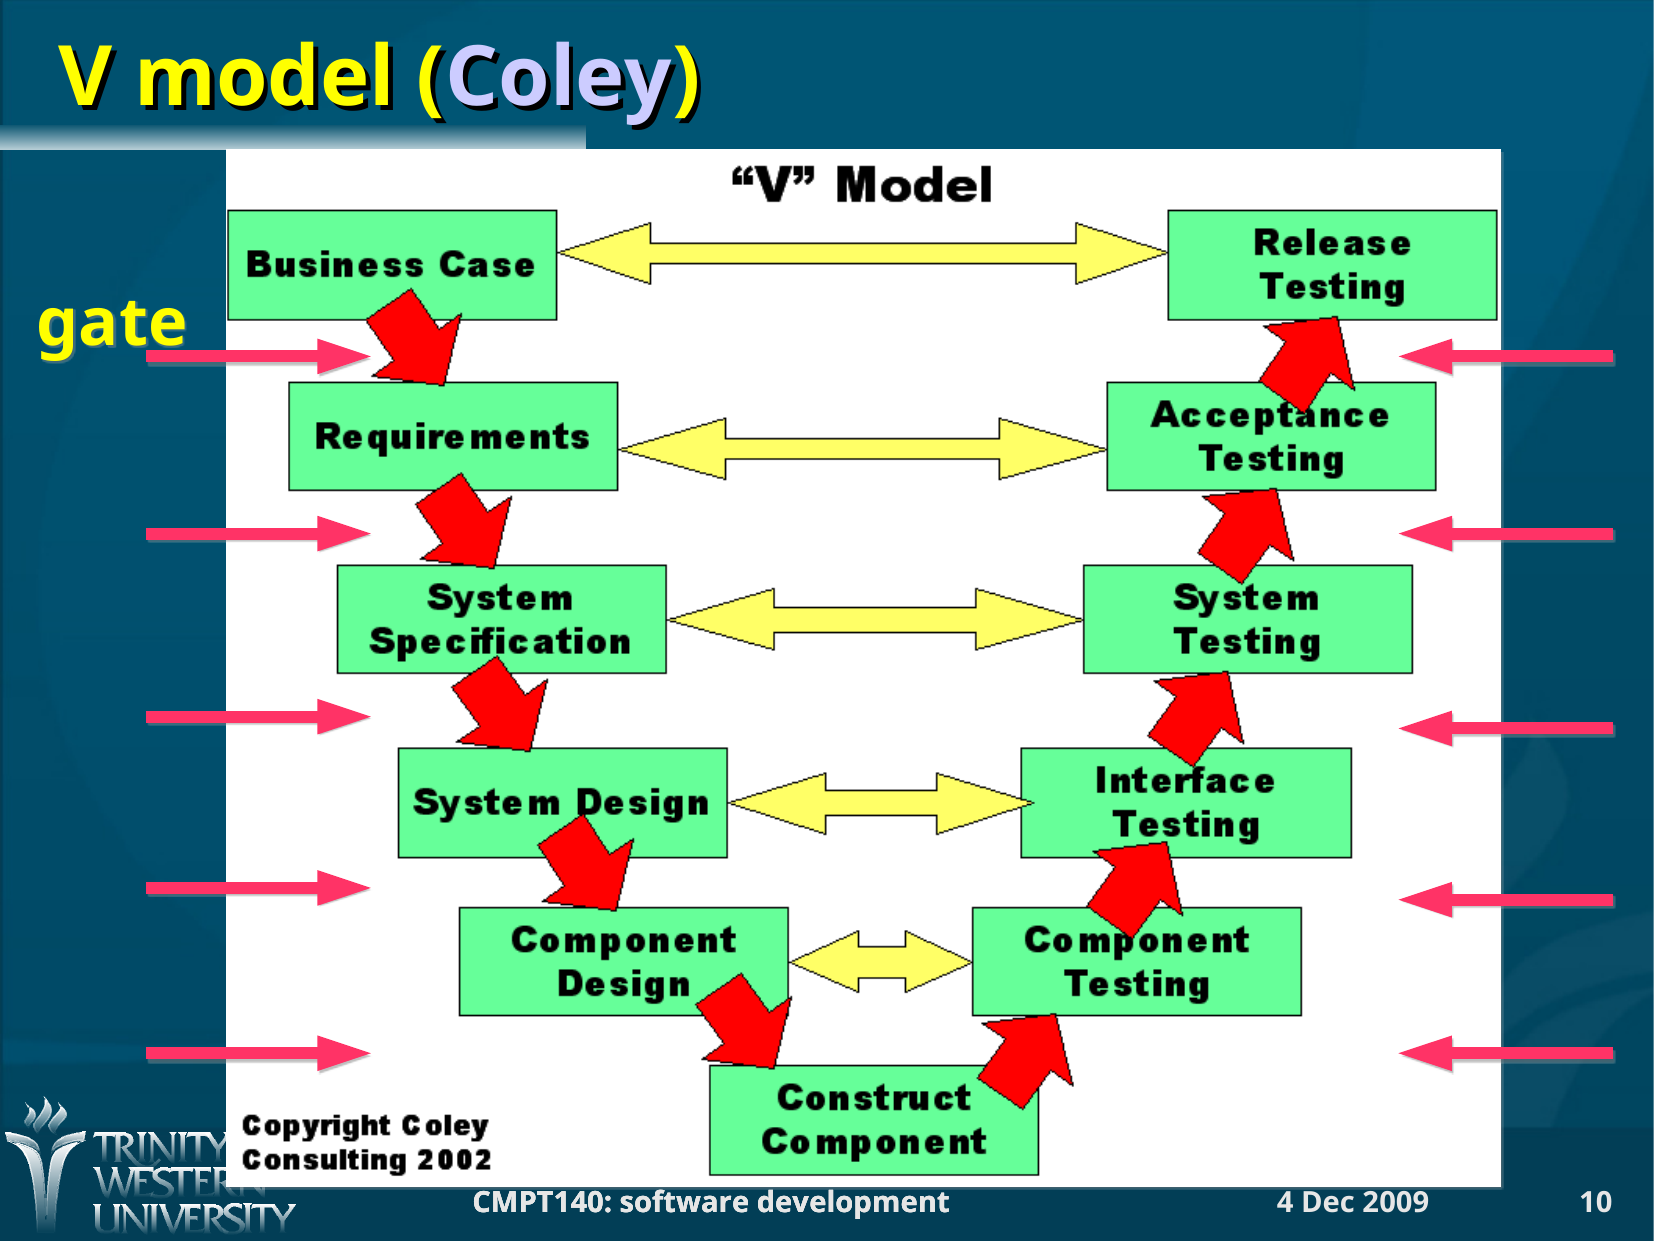

# V model (Coley)
gate
CMPT140: software development
4 Dec 2009
10